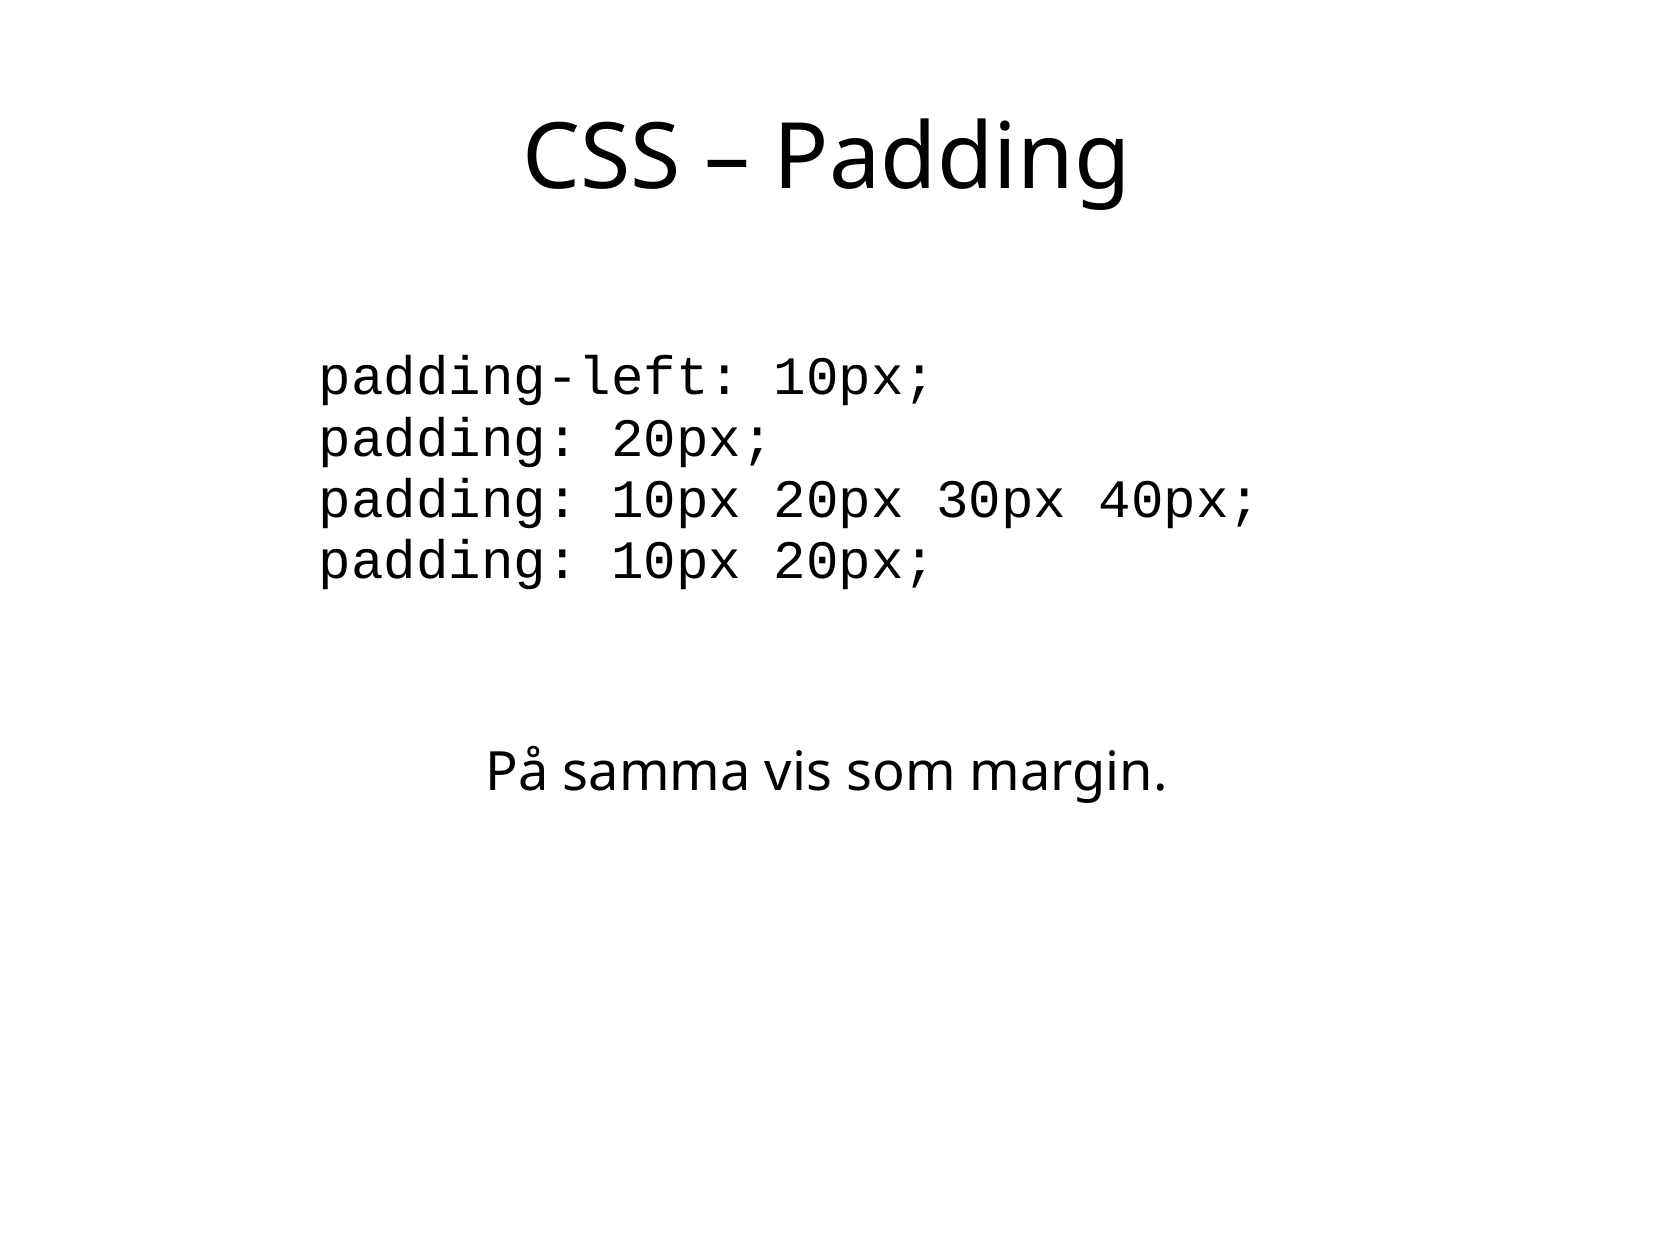

# CSS – Padding
padding-left: 10px;
padding: 20px;
padding: 10px 20px 30px 40px;
padding: 10px 20px;
På samma vis som margin.